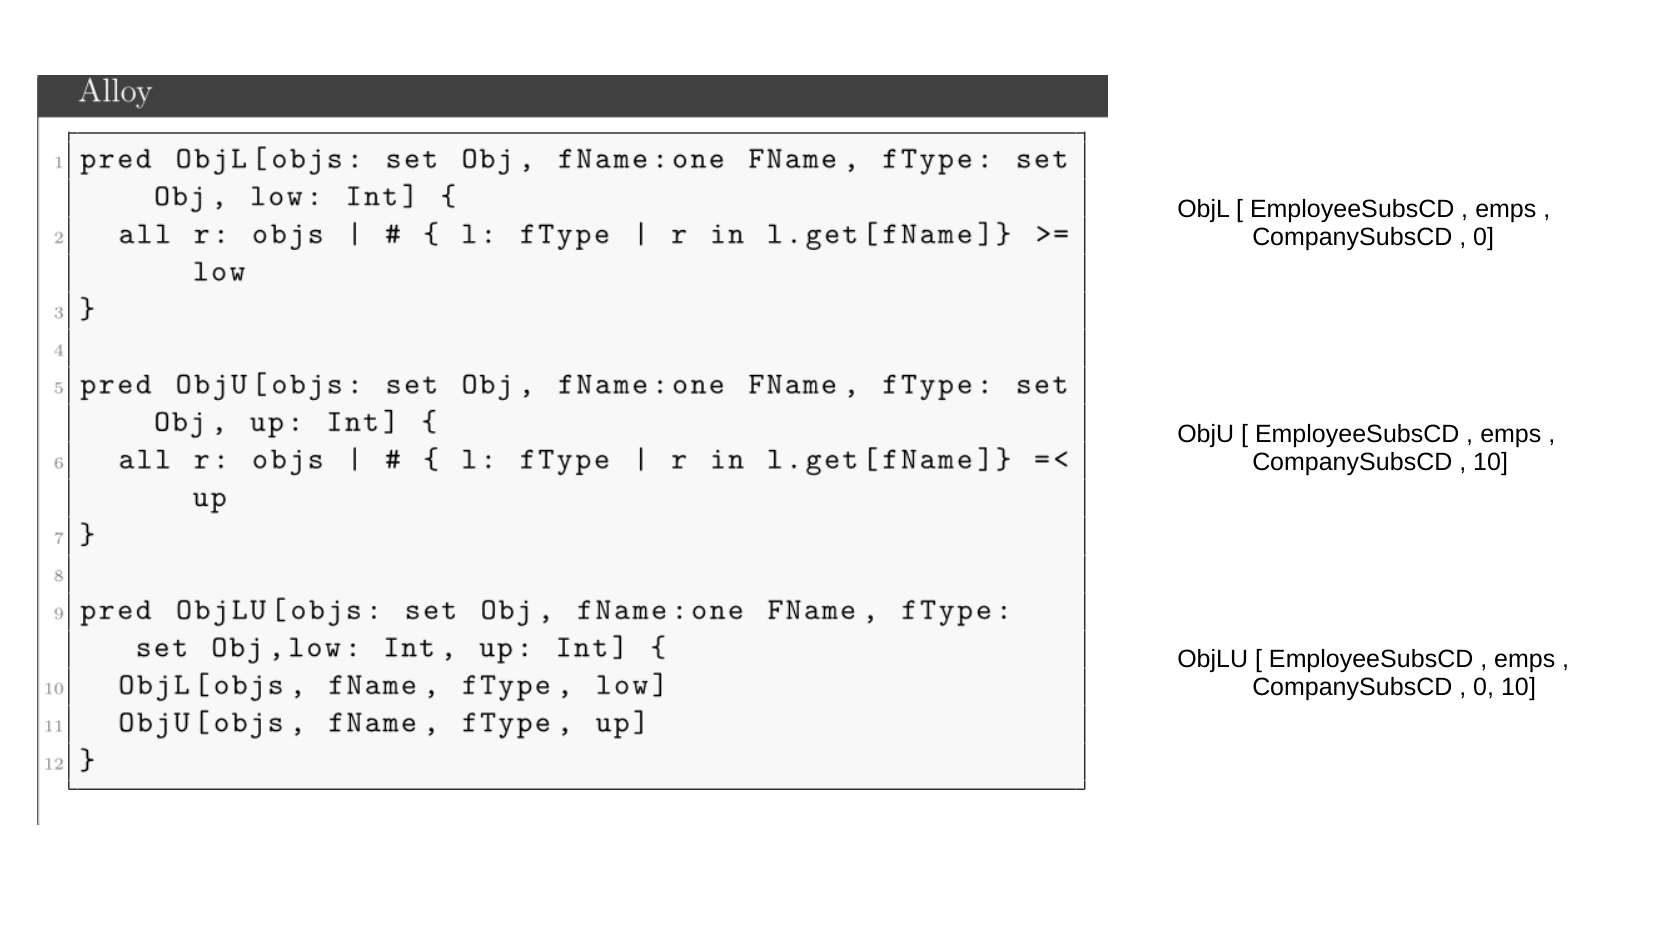

ObjL [ EmployeeSubsCD , emps ,
	CompanySubsCD , 0]
ObjU [ EmployeeSubsCD , emps ,
	CompanySubsCD , 10]
ObjLU [ EmployeeSubsCD , emps ,
	CompanySubsCD , 0, 10]